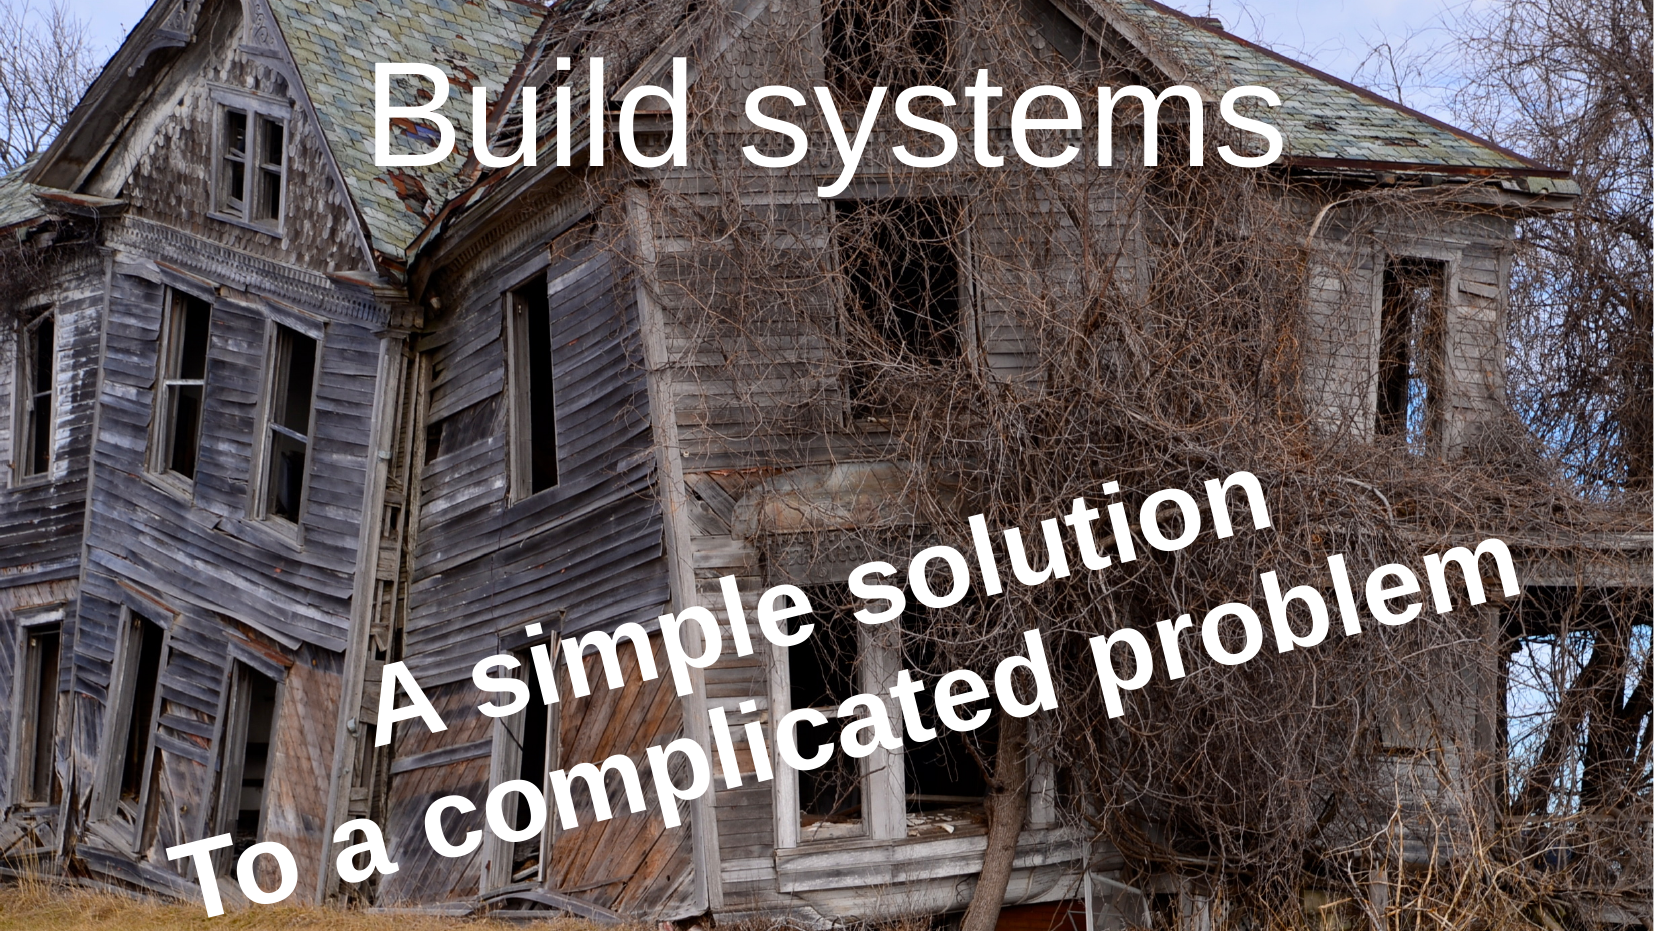

# Build systems
A simple solution
To a complicated problem
1